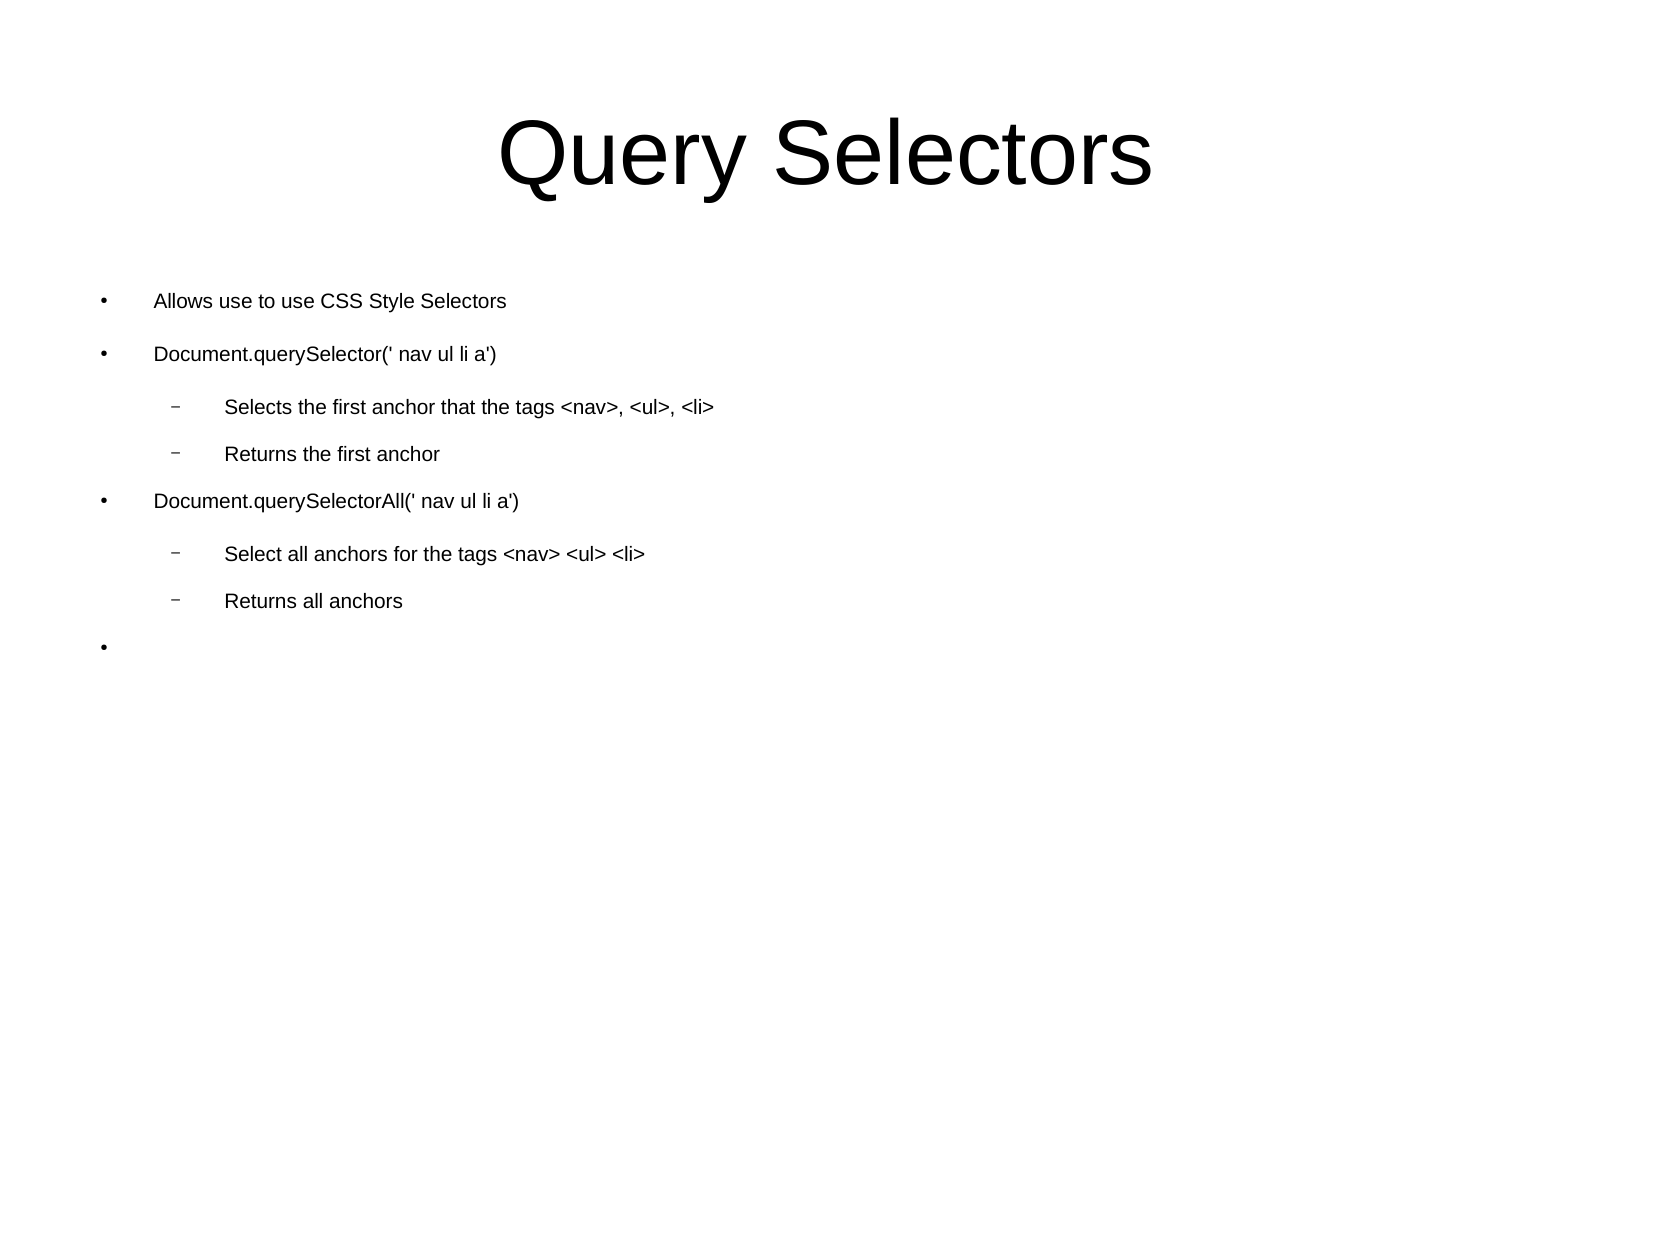

# Query Selectors
Allows use to use CSS Style Selectors
Document.querySelector(' nav ul li a')
Selects the first anchor that the tags <nav>, <ul>, <li>
Returns the first anchor
Document.querySelectorAll(' nav ul li a')
Select all anchors for the tags <nav> <ul> <li>
Returns all anchors